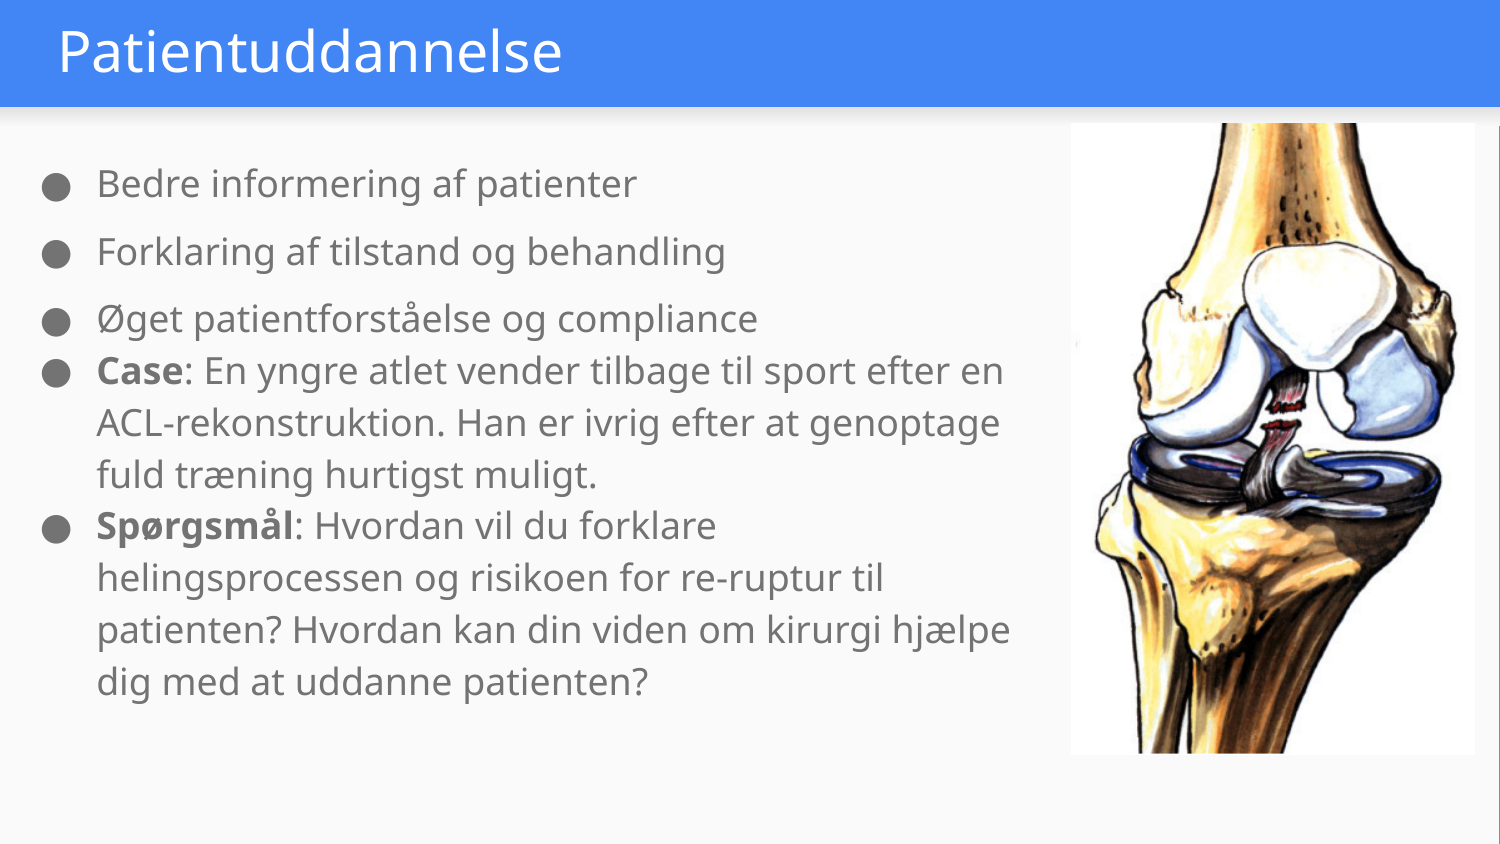

# Patientuddannelse
Bedre informering af patienter
Forklaring af tilstand og behandling
Øget patientforståelse og compliance
Case: En yngre atlet vender tilbage til sport efter en ACL-rekonstruktion. Han er ivrig efter at genoptage fuld træning hurtigst muligt.
Spørgsmål: Hvordan vil du forklare helingsprocessen og risikoen for re-ruptur til patienten? Hvordan kan din viden om kirurgi hjælpe dig med at uddanne patienten?